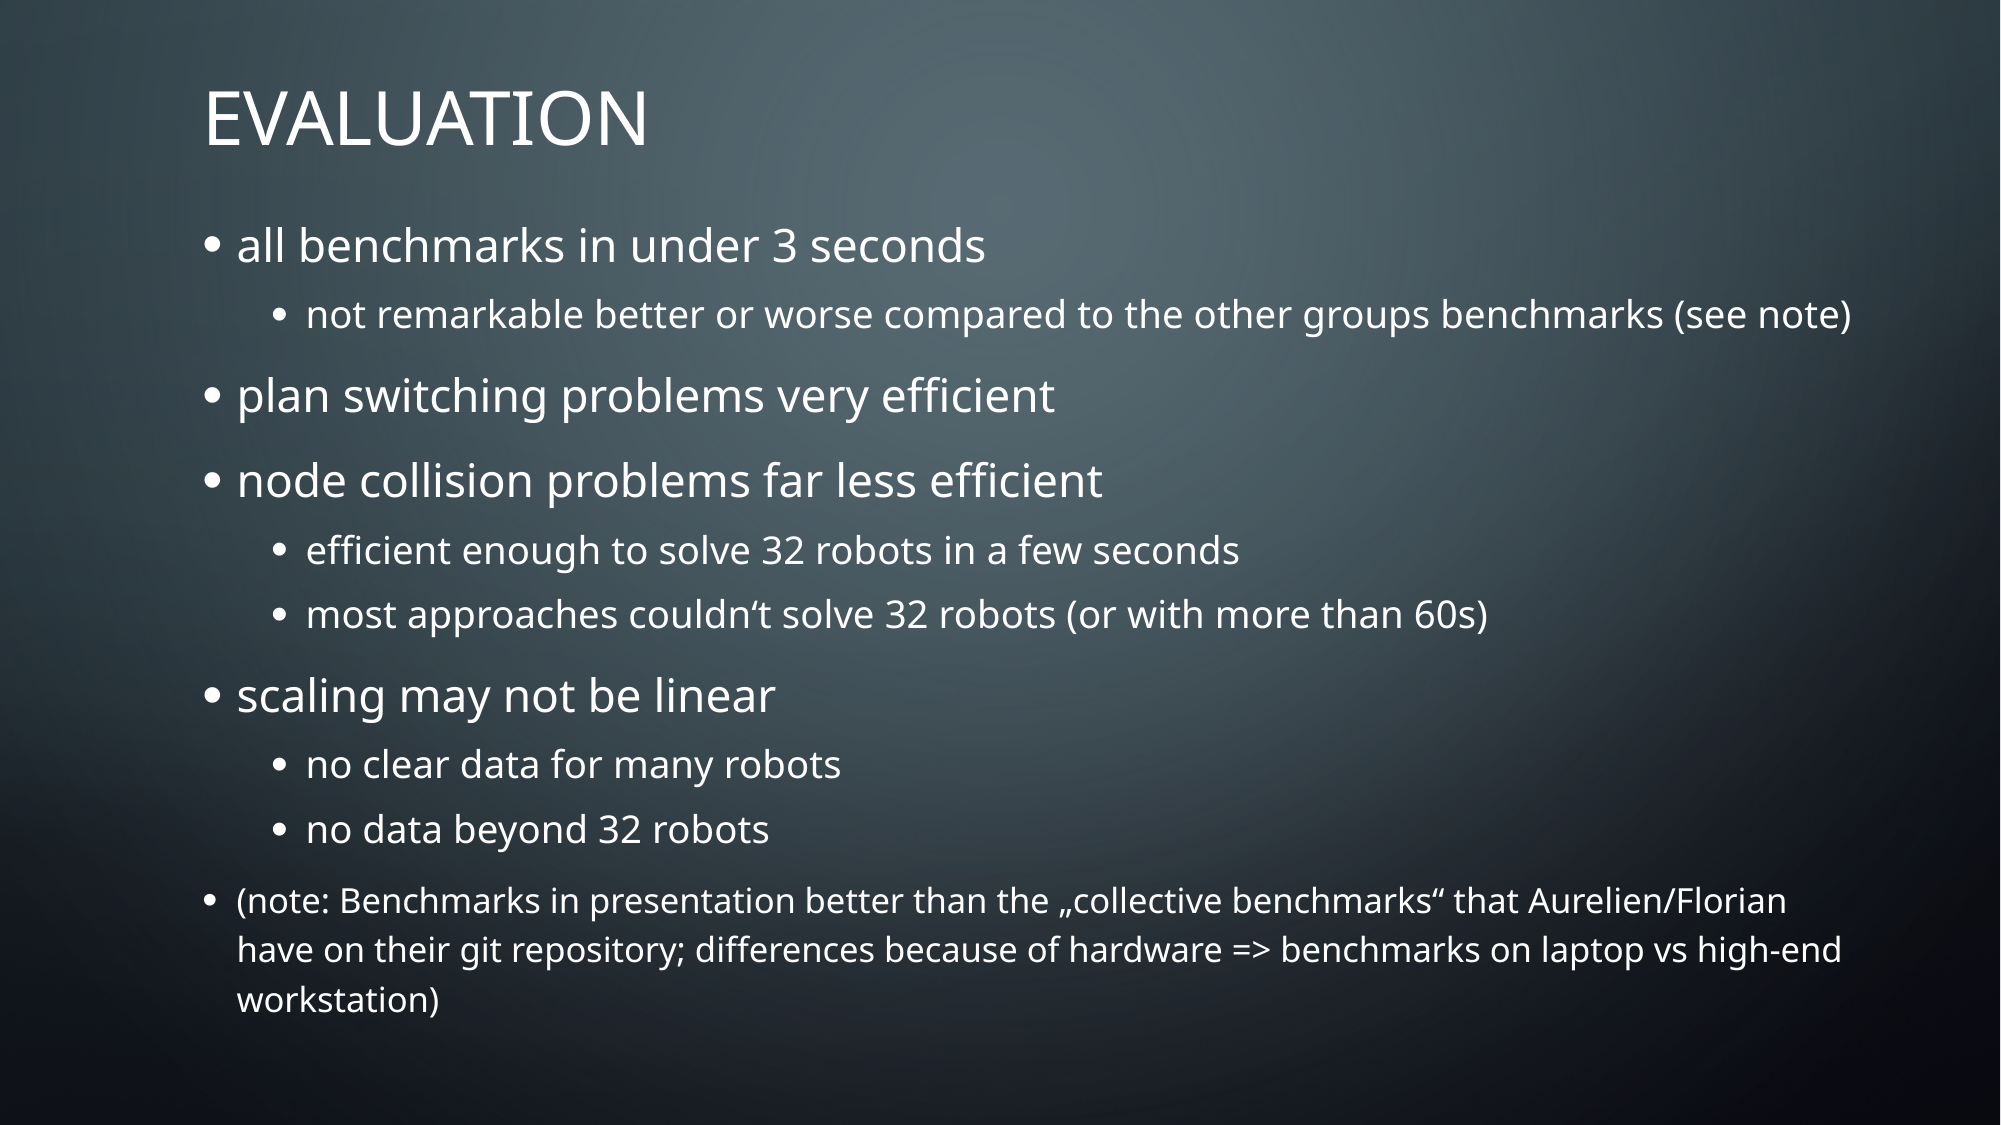

# Evaluation
all benchmarks in under 3 seconds
not remarkable better or worse compared to the other groups benchmarks (see note)
plan switching problems very efficient
node collision problems far less efficient
efficient enough to solve 32 robots in a few seconds
most approaches couldn‘t solve 32 robots (or with more than 60s)
scaling may not be linear
no clear data for many robots
no data beyond 32 robots
(note: Benchmarks in presentation better than the „collective benchmarks“ that Aurelien/Florian have on their git repository; differences because of hardware => benchmarks on laptop vs high-end workstation)